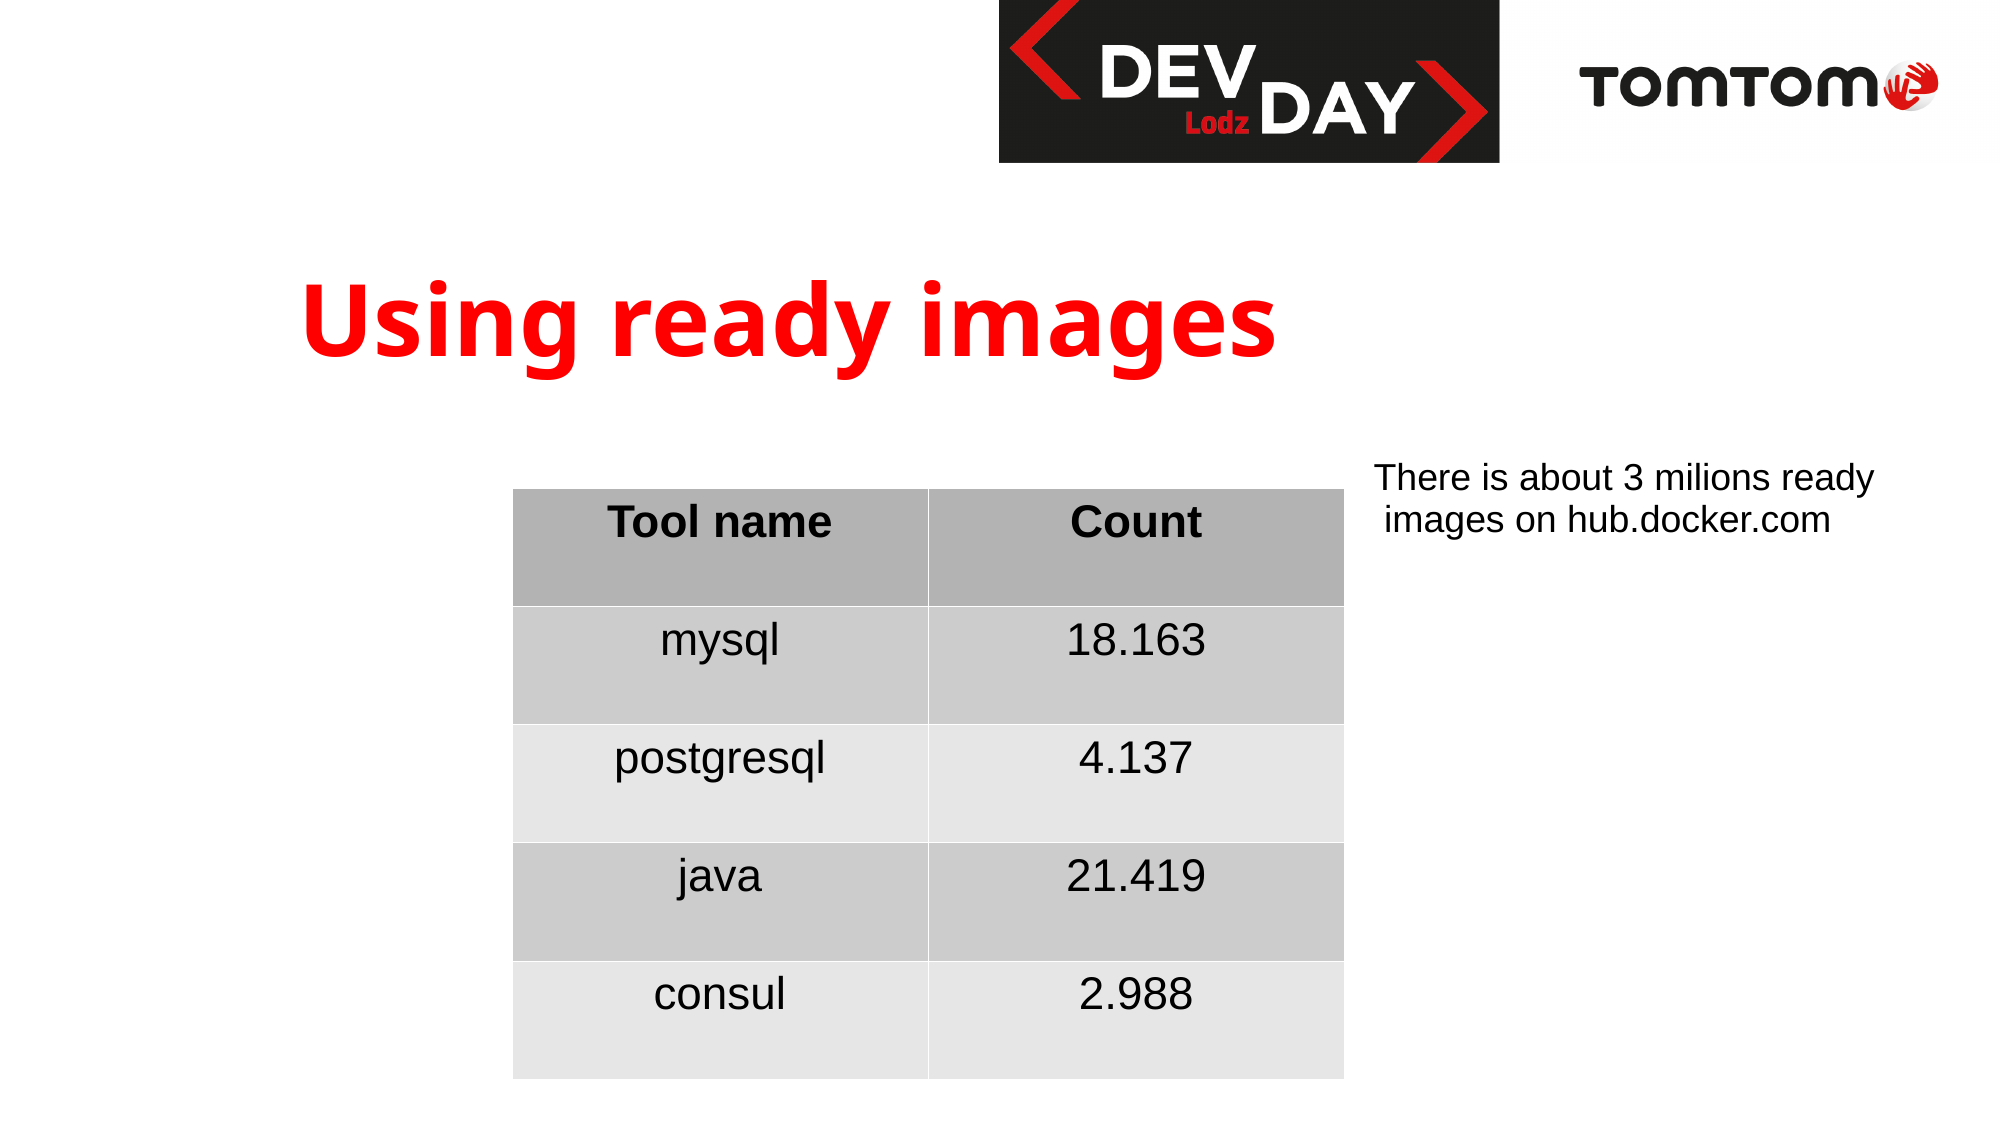

Using ready images
There is about 3 milions ready
 images on hub.docker.com
| Tool name | Count |
| --- | --- |
| mysql | 18.163 |
| postgresql | 4.137 |
| java | 21.419 |
| consul | 2.988 |